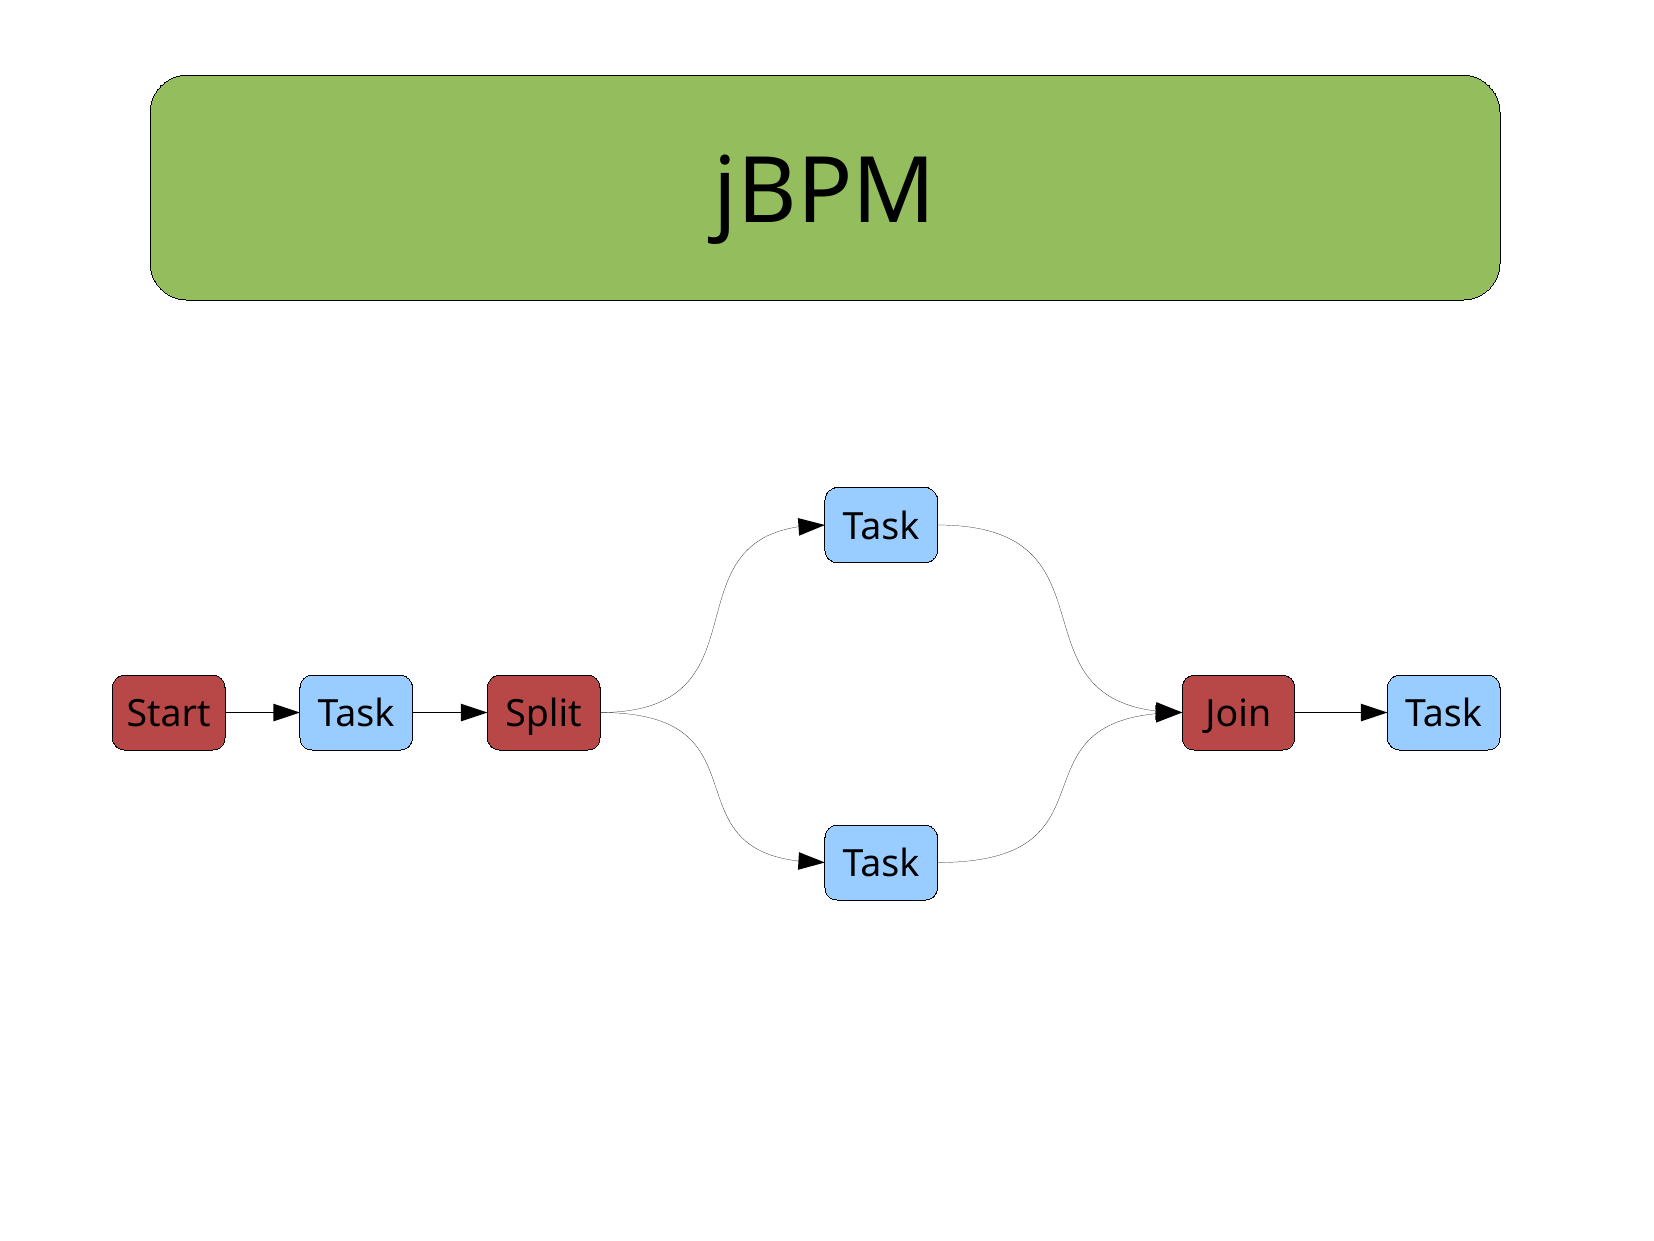

jBPM
Task
Start
Task
Split
Join
Task
Task